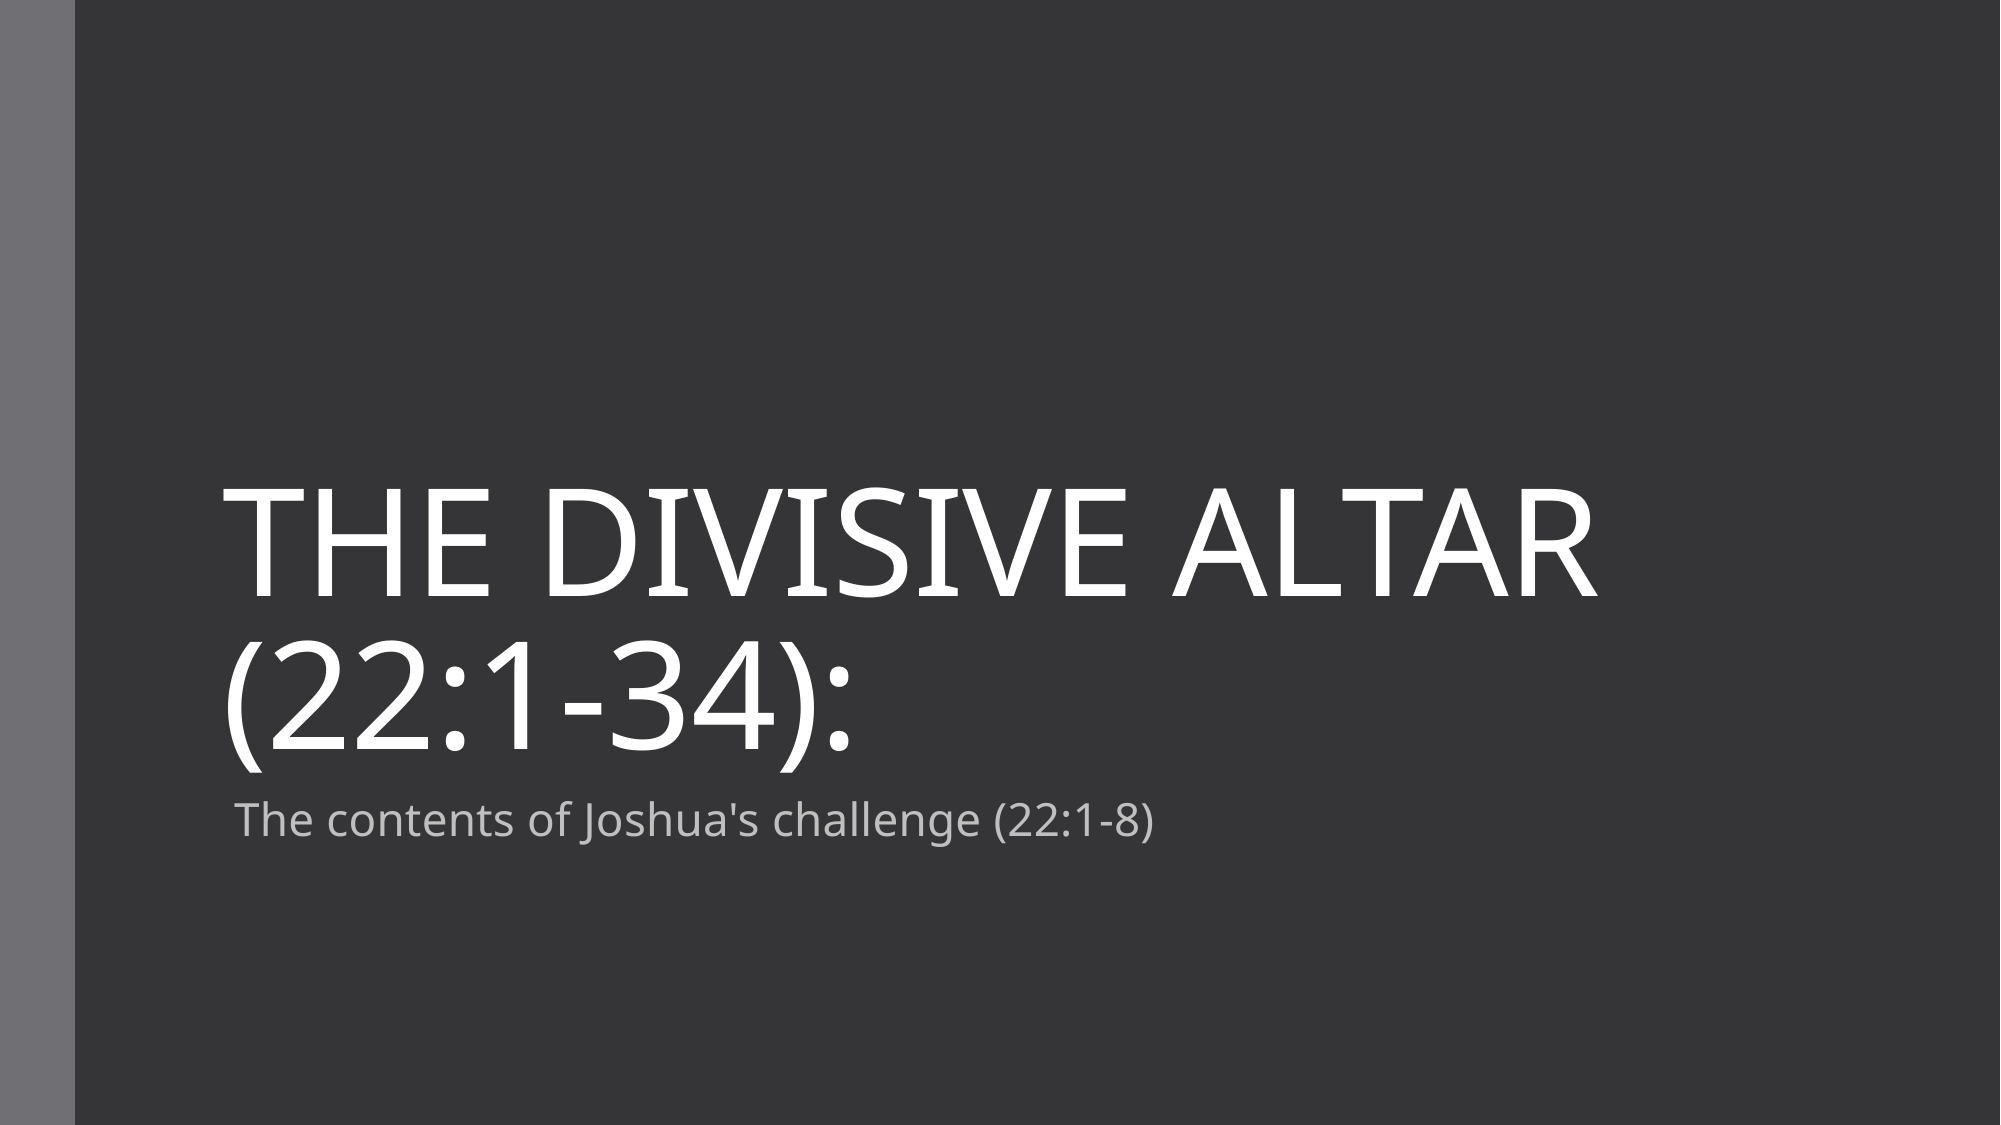

# THE DIVISIVE ALTAR (22:1-34):
 The contents of Joshua's challenge (22:1-8)